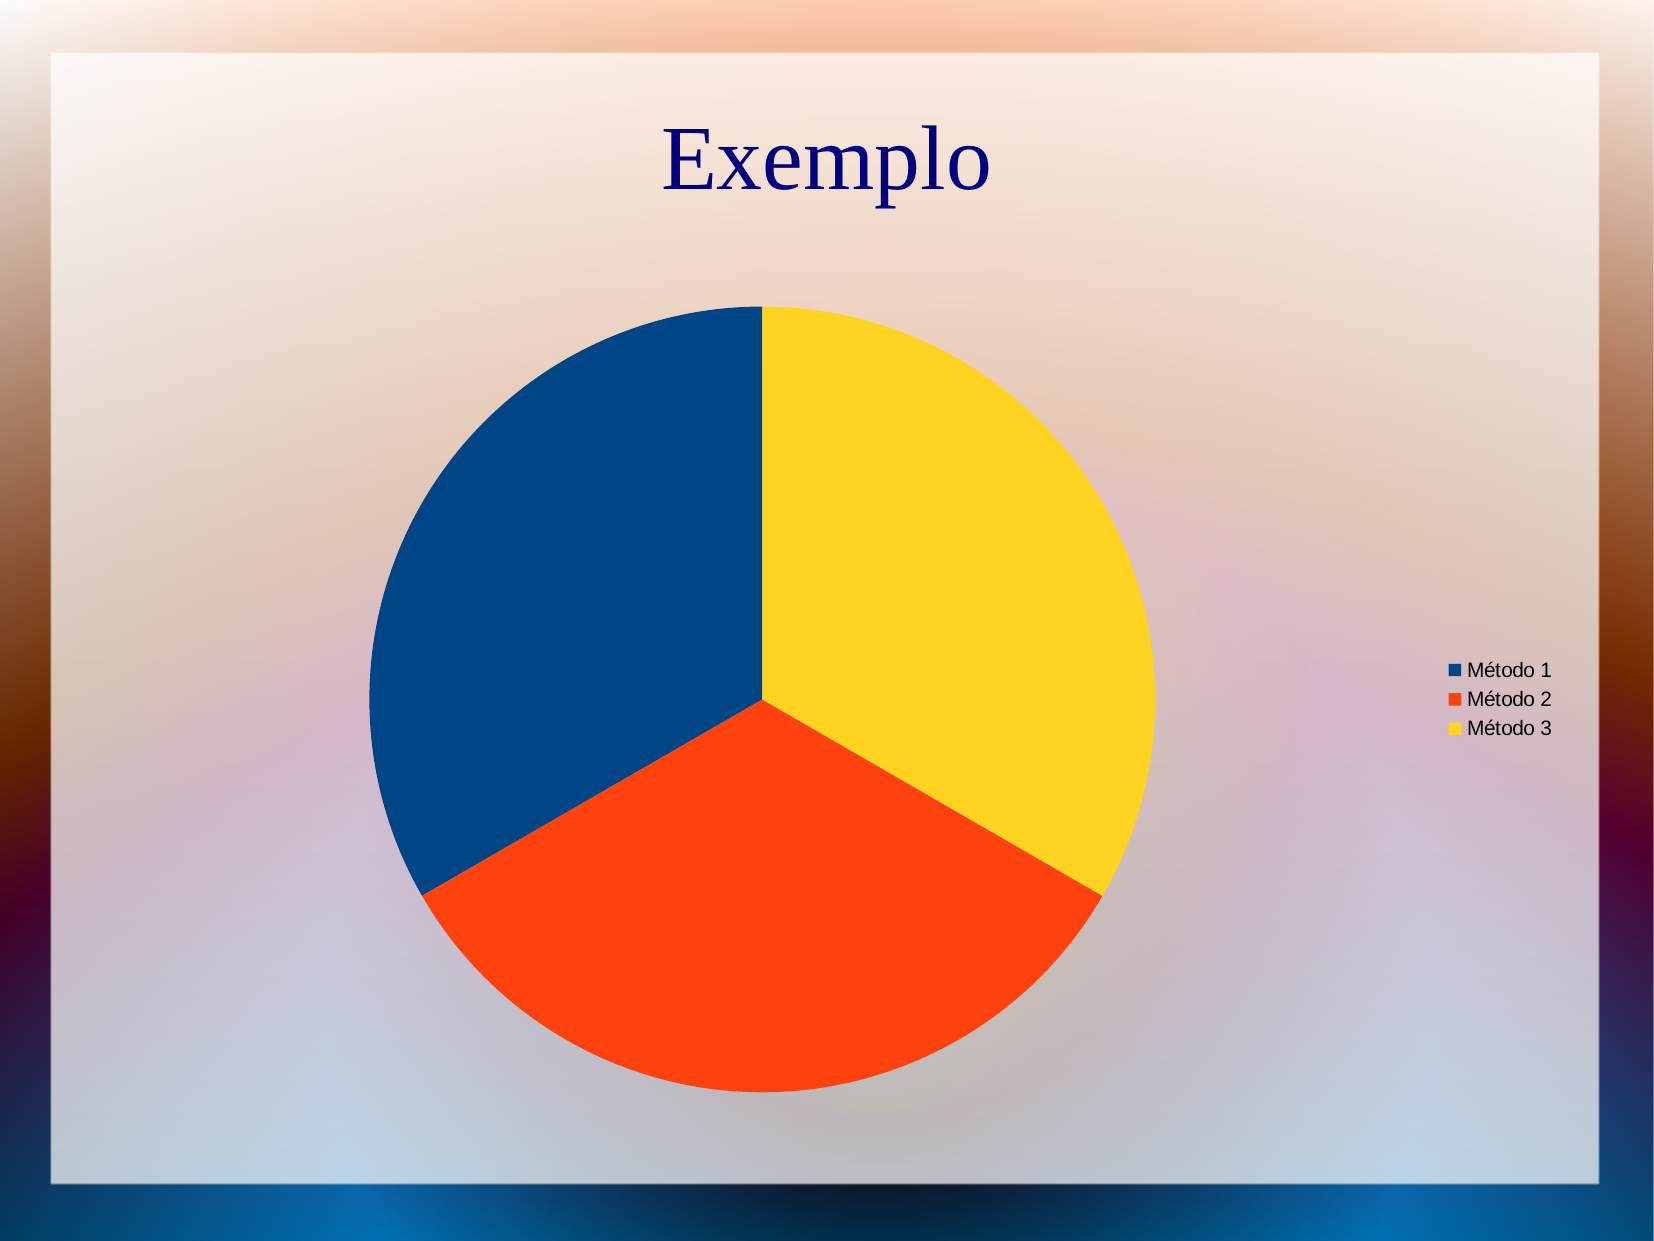

# Exemplo
### Chart
| Category | Column 3 |
|---|---|
| Método 1 | 33.0 |
| Método 2 | 33.0 |
| Método 3 | 33.0 |